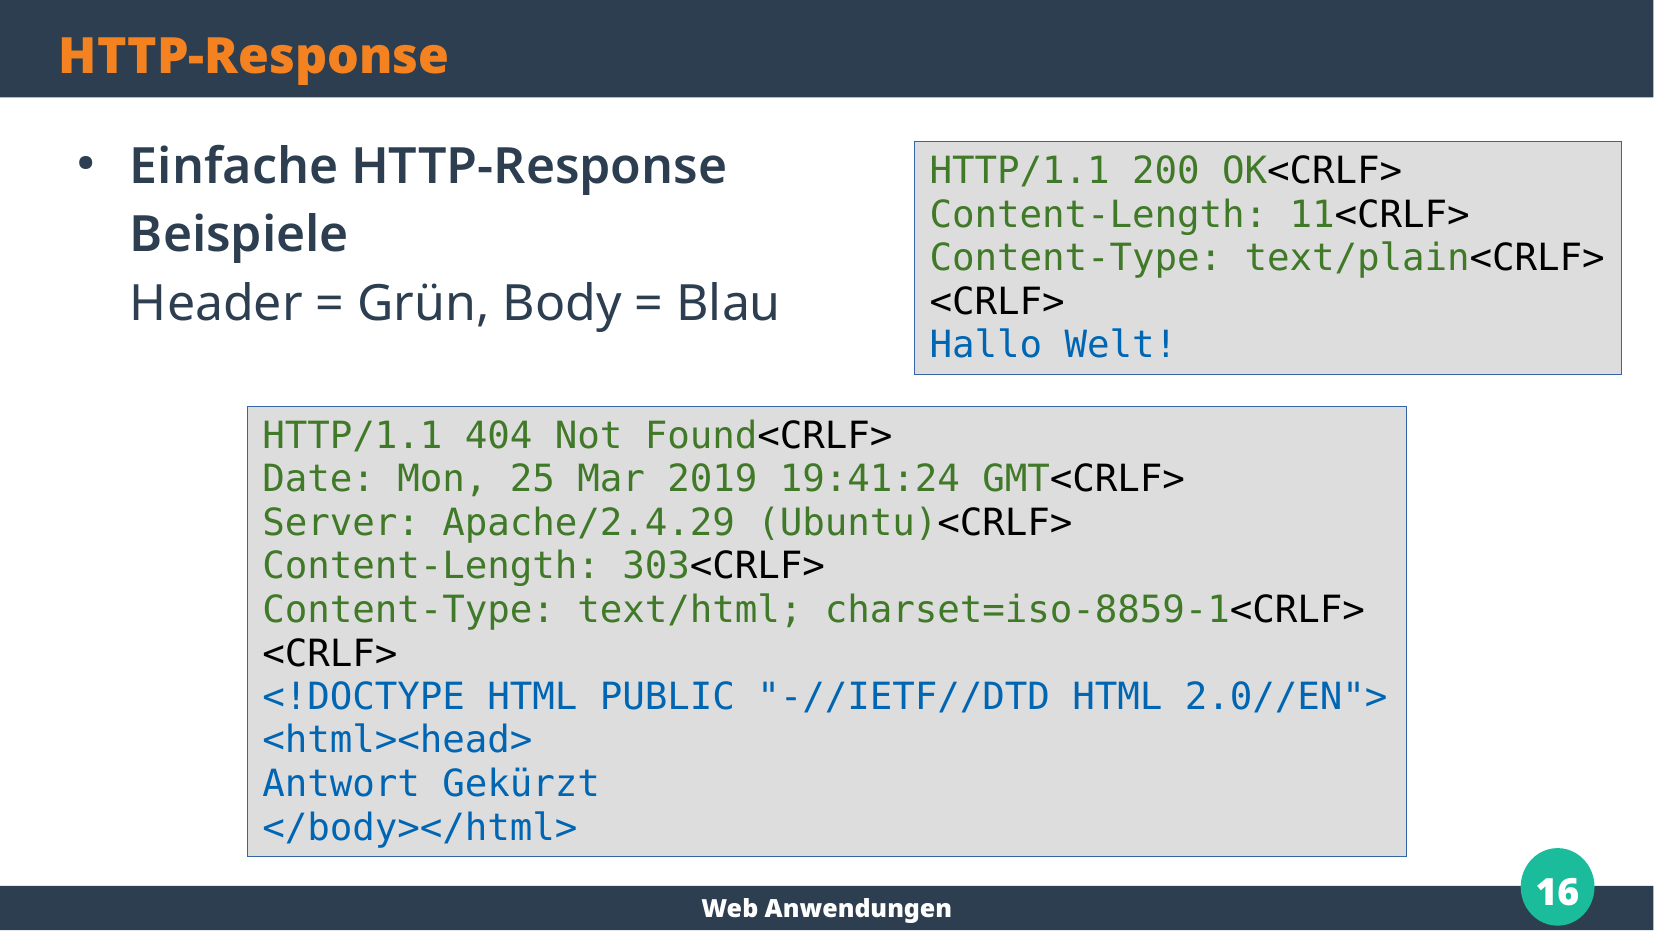

# HTTP-Response
Einfache HTTP-Response
Beispiele
Header = Grün, Body = Blau
HTTP/1.1 200 OK<CRLF>
Content-Length: 11<CRLF>
Content-Type: text/plain<CRLF>
<CRLF>
Hallo Welt!
HTTP/1.1 404 Not Found<CRLF>
Date: Mon, 25 Mar 2019 19:41:24 GMT<CRLF>
Server: Apache/2.4.29 (Ubuntu)<CRLF>
Content-Length: 303<CRLF>
Content-Type: text/html; charset=iso-8859-1<CRLF>
<CRLF>
<!DOCTYPE HTML PUBLIC "-//IETF//DTD HTML 2.0//EN">
<html><head>
Antwort Gekürzt
</body></html>
16